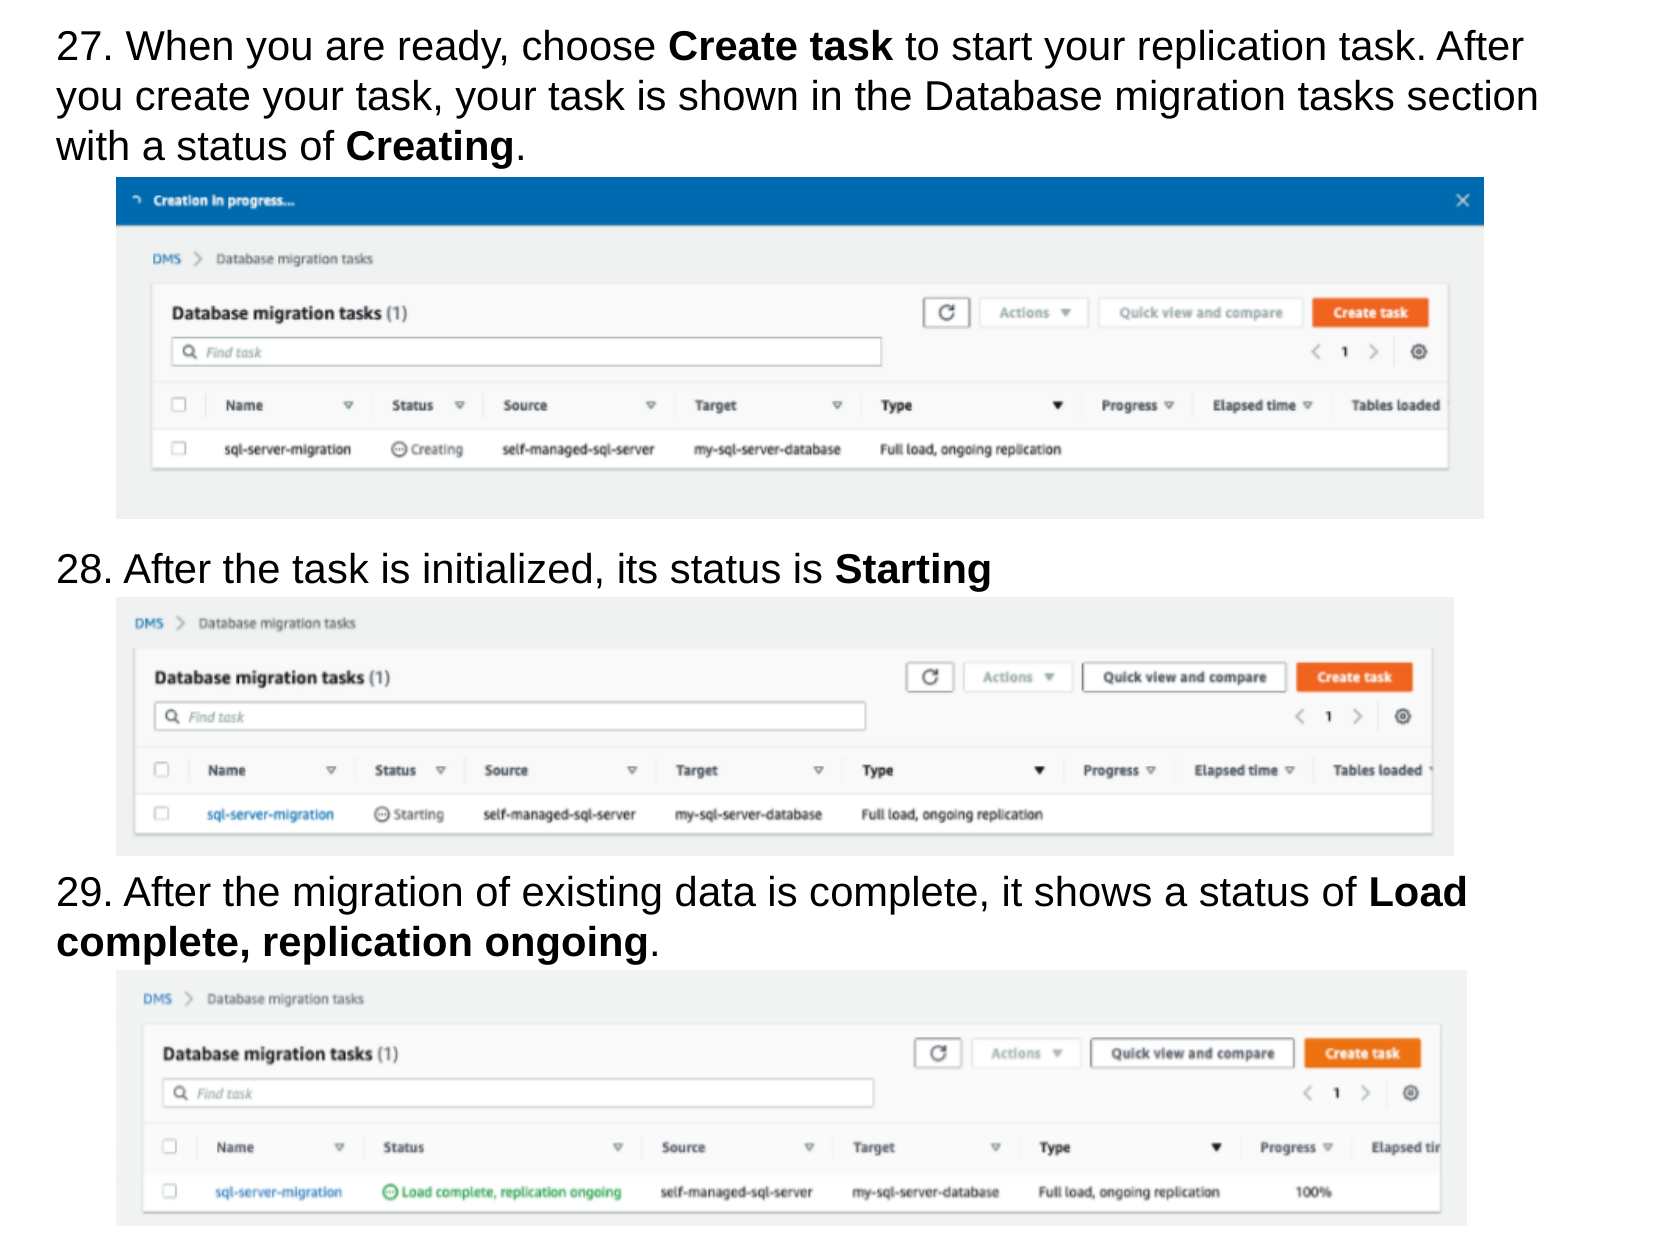

27. When you are ready, choose Create task to start your replication task. After you create your task, your task is shown in the Database migration tasks section with a status of Creating.
28. After the task is initialized, its status is Starting
29. After the migration of existing data is complete, it shows a status of Load complete, replication ongoing.